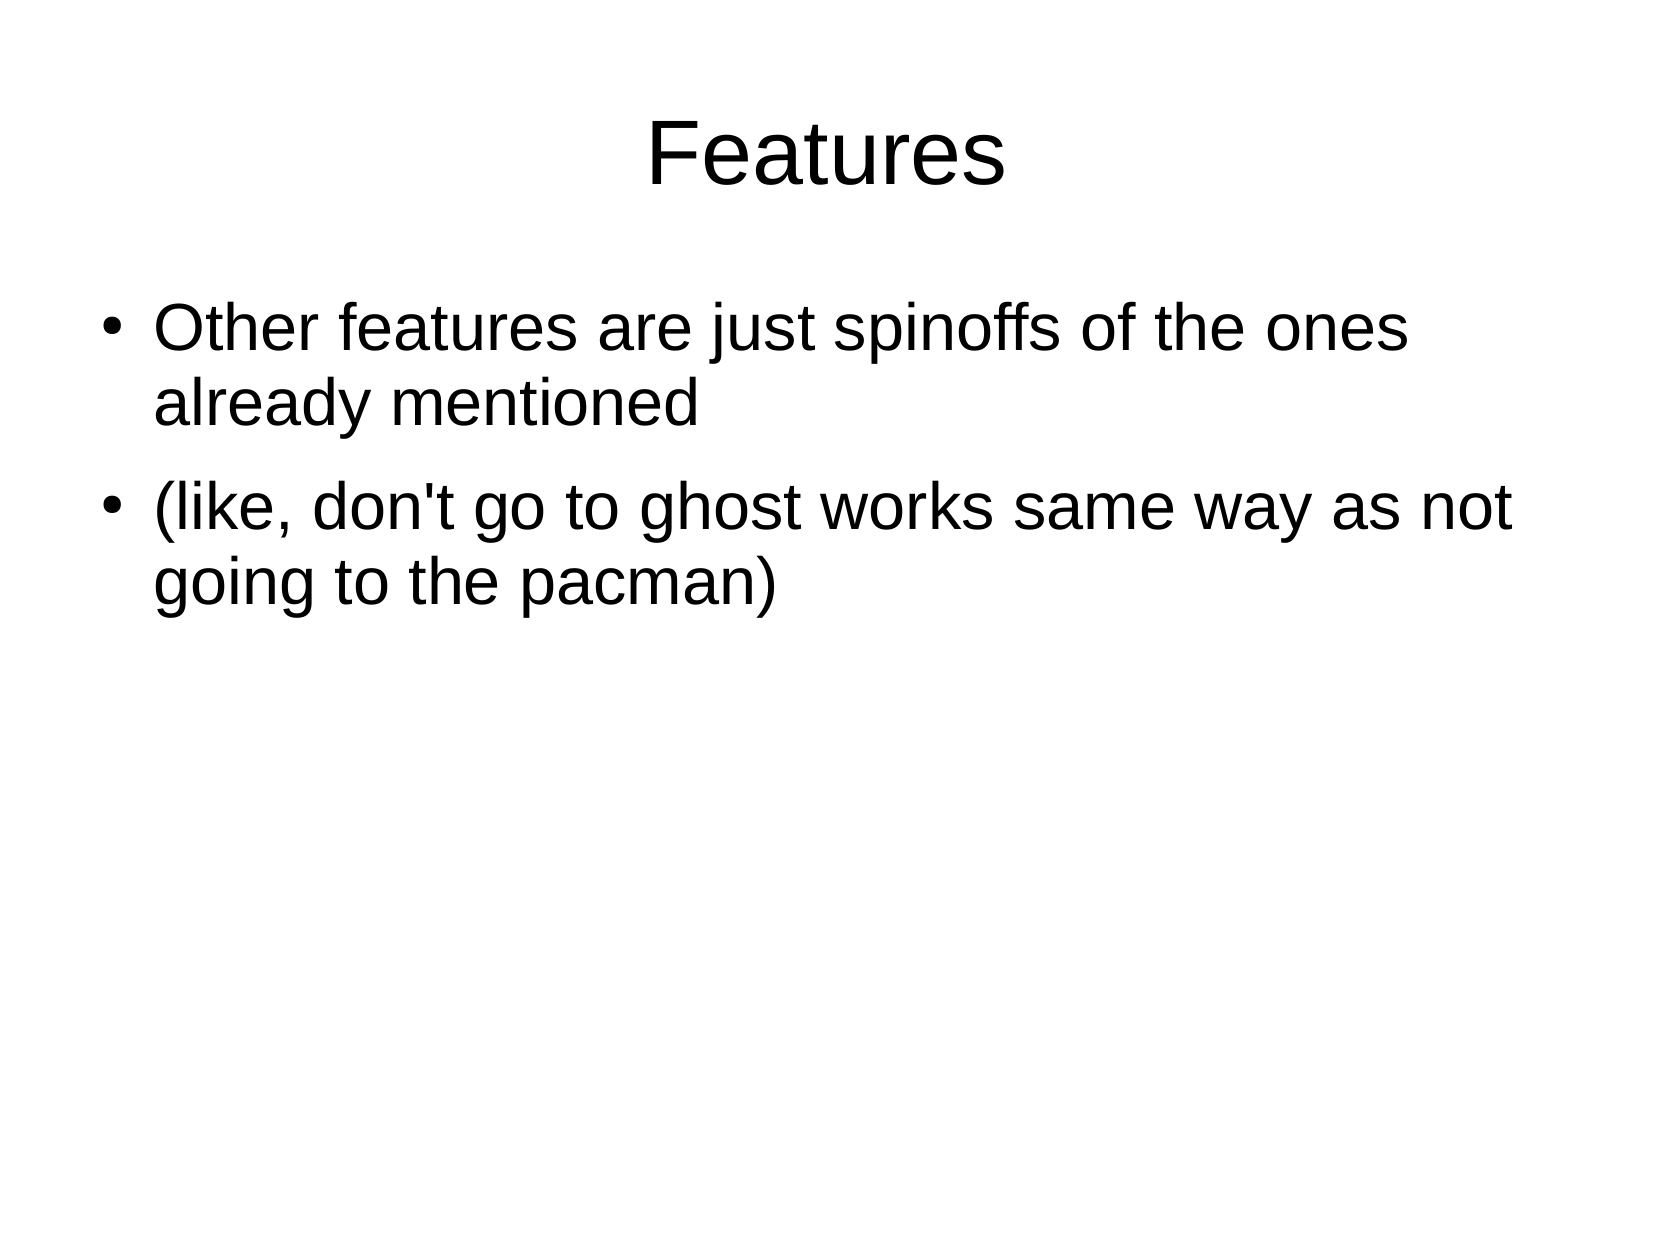

# Features
Other features are just spinoffs of the ones already mentioned
(like, don't go to ghost works same way as not going to the pacman)